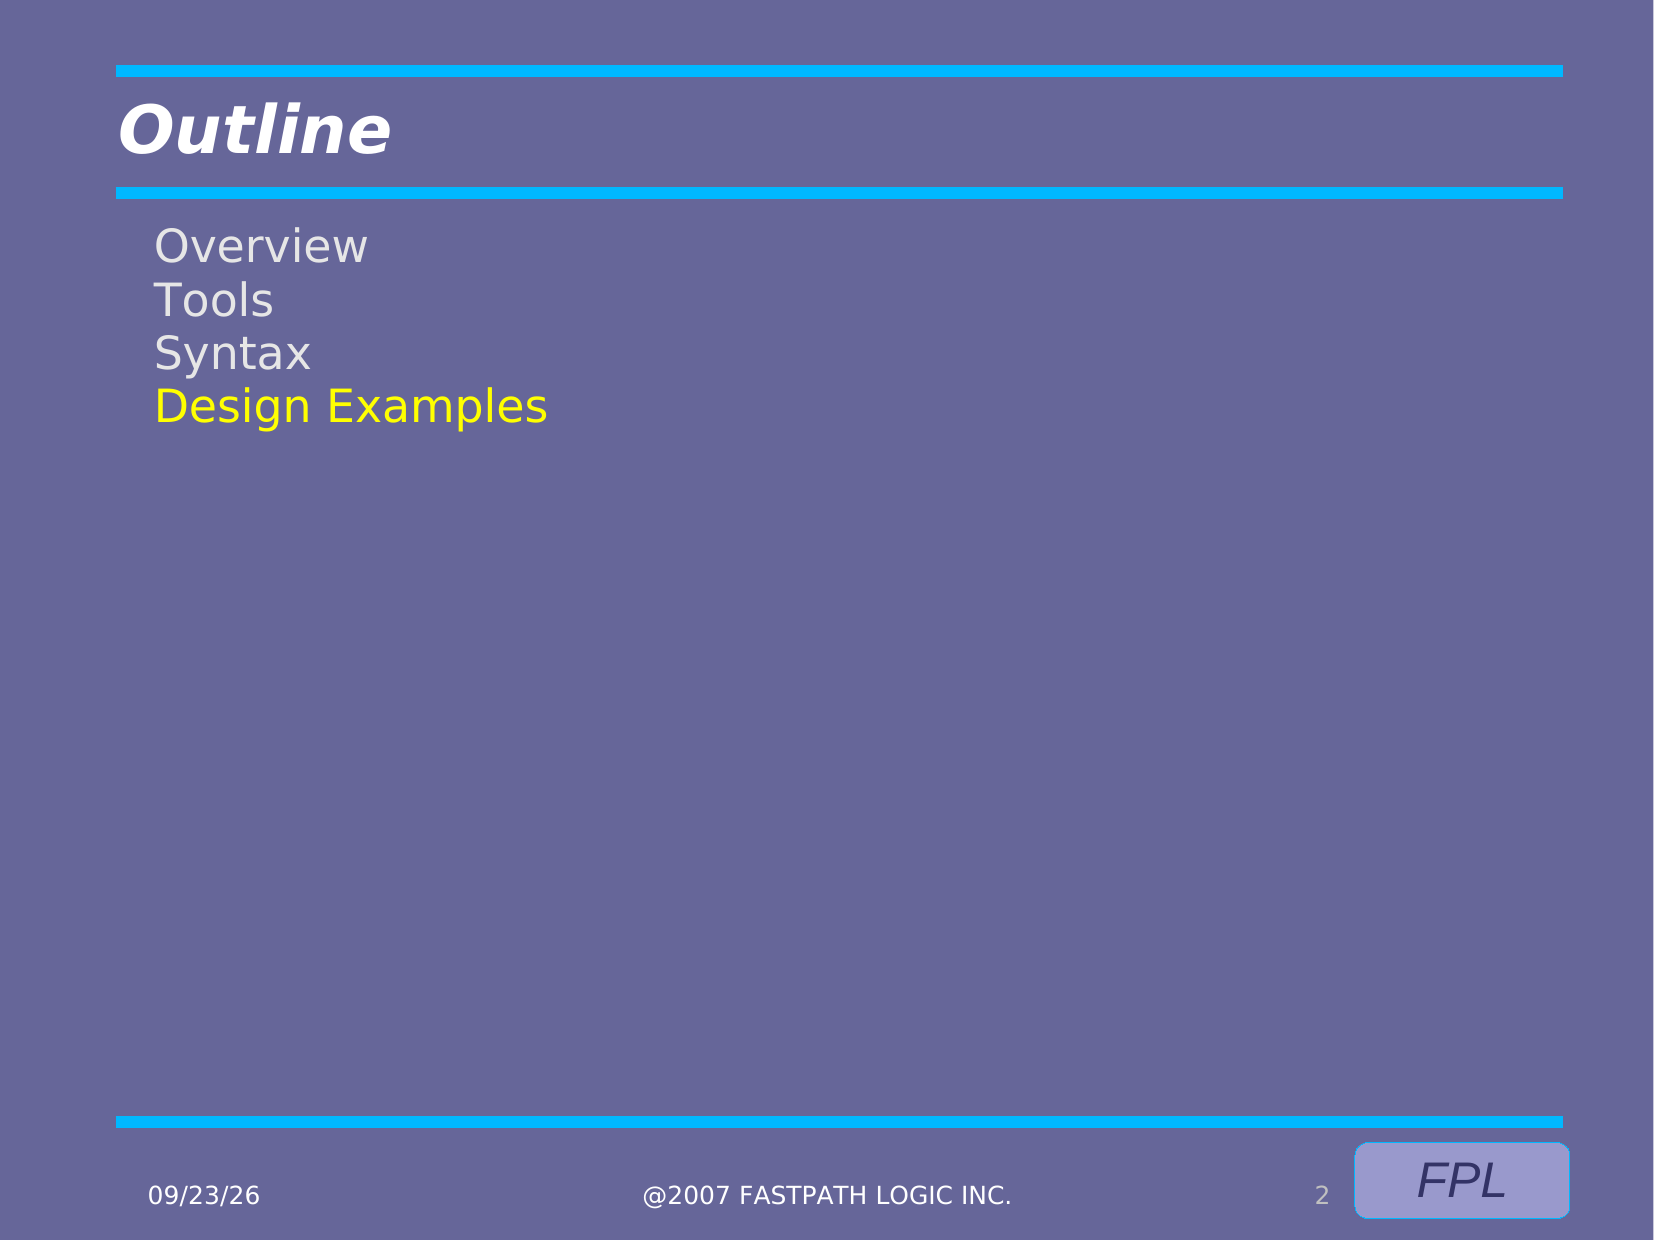

# Outline
 Overview
 Tools
 Syntax
 Design Examples
@2007 FASTPATH LOGIC INC.
2